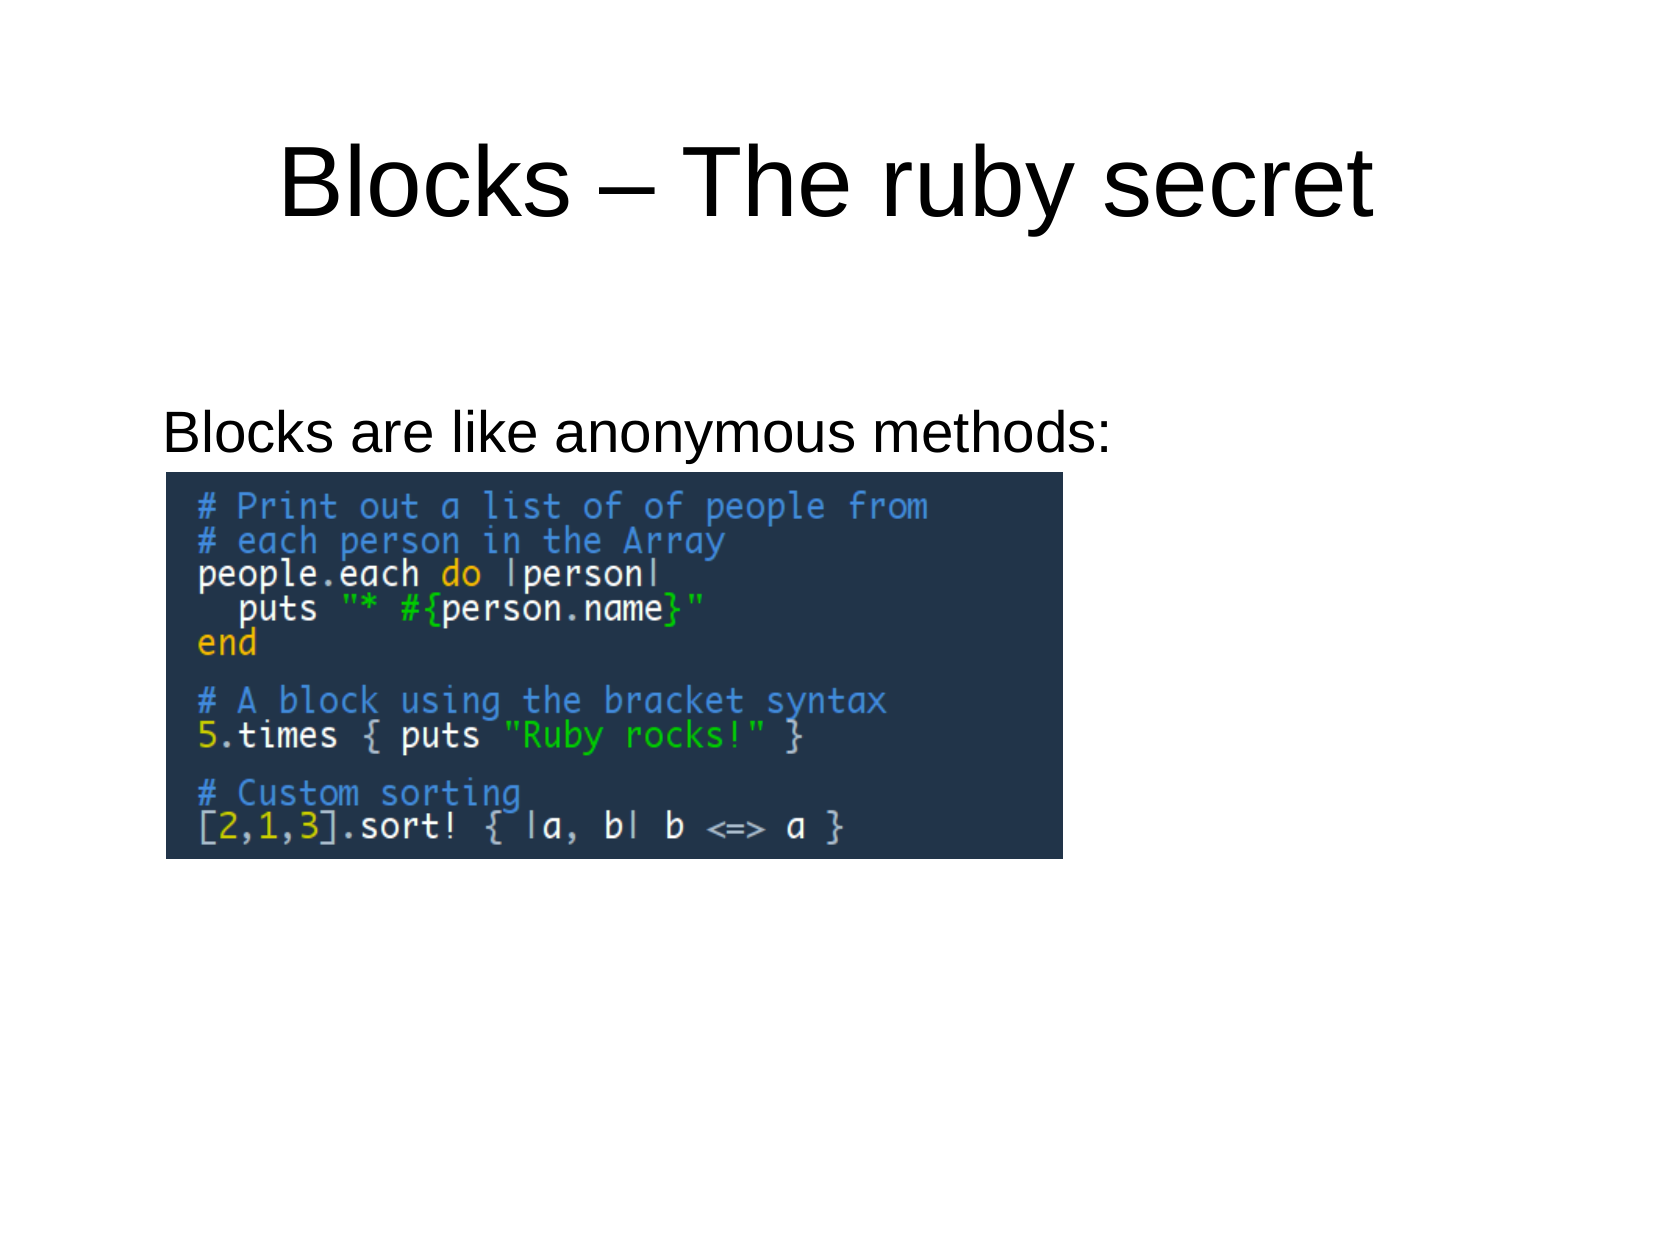

Blocks – The ruby secret
Blocks are like anonymous methods: